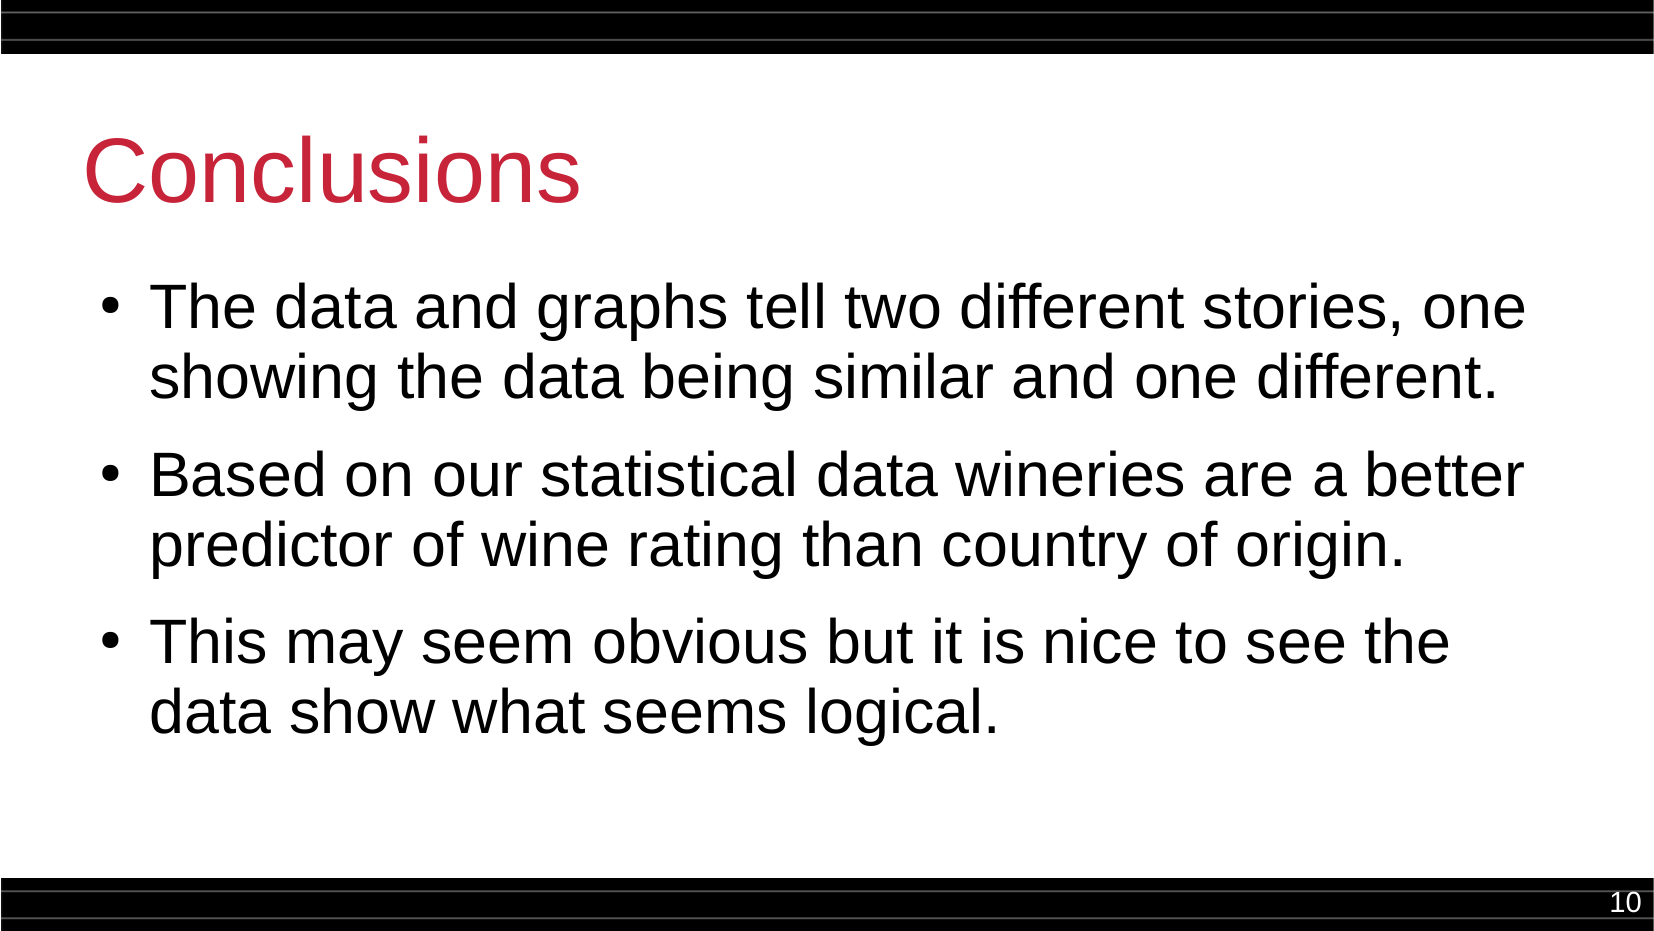

# Conclusions
The data and graphs tell two different stories, one showing the data being similar and one different.
Based on our statistical data wineries are a better predictor of wine rating than country of origin.
This may seem obvious but it is nice to see the data show what seems logical.